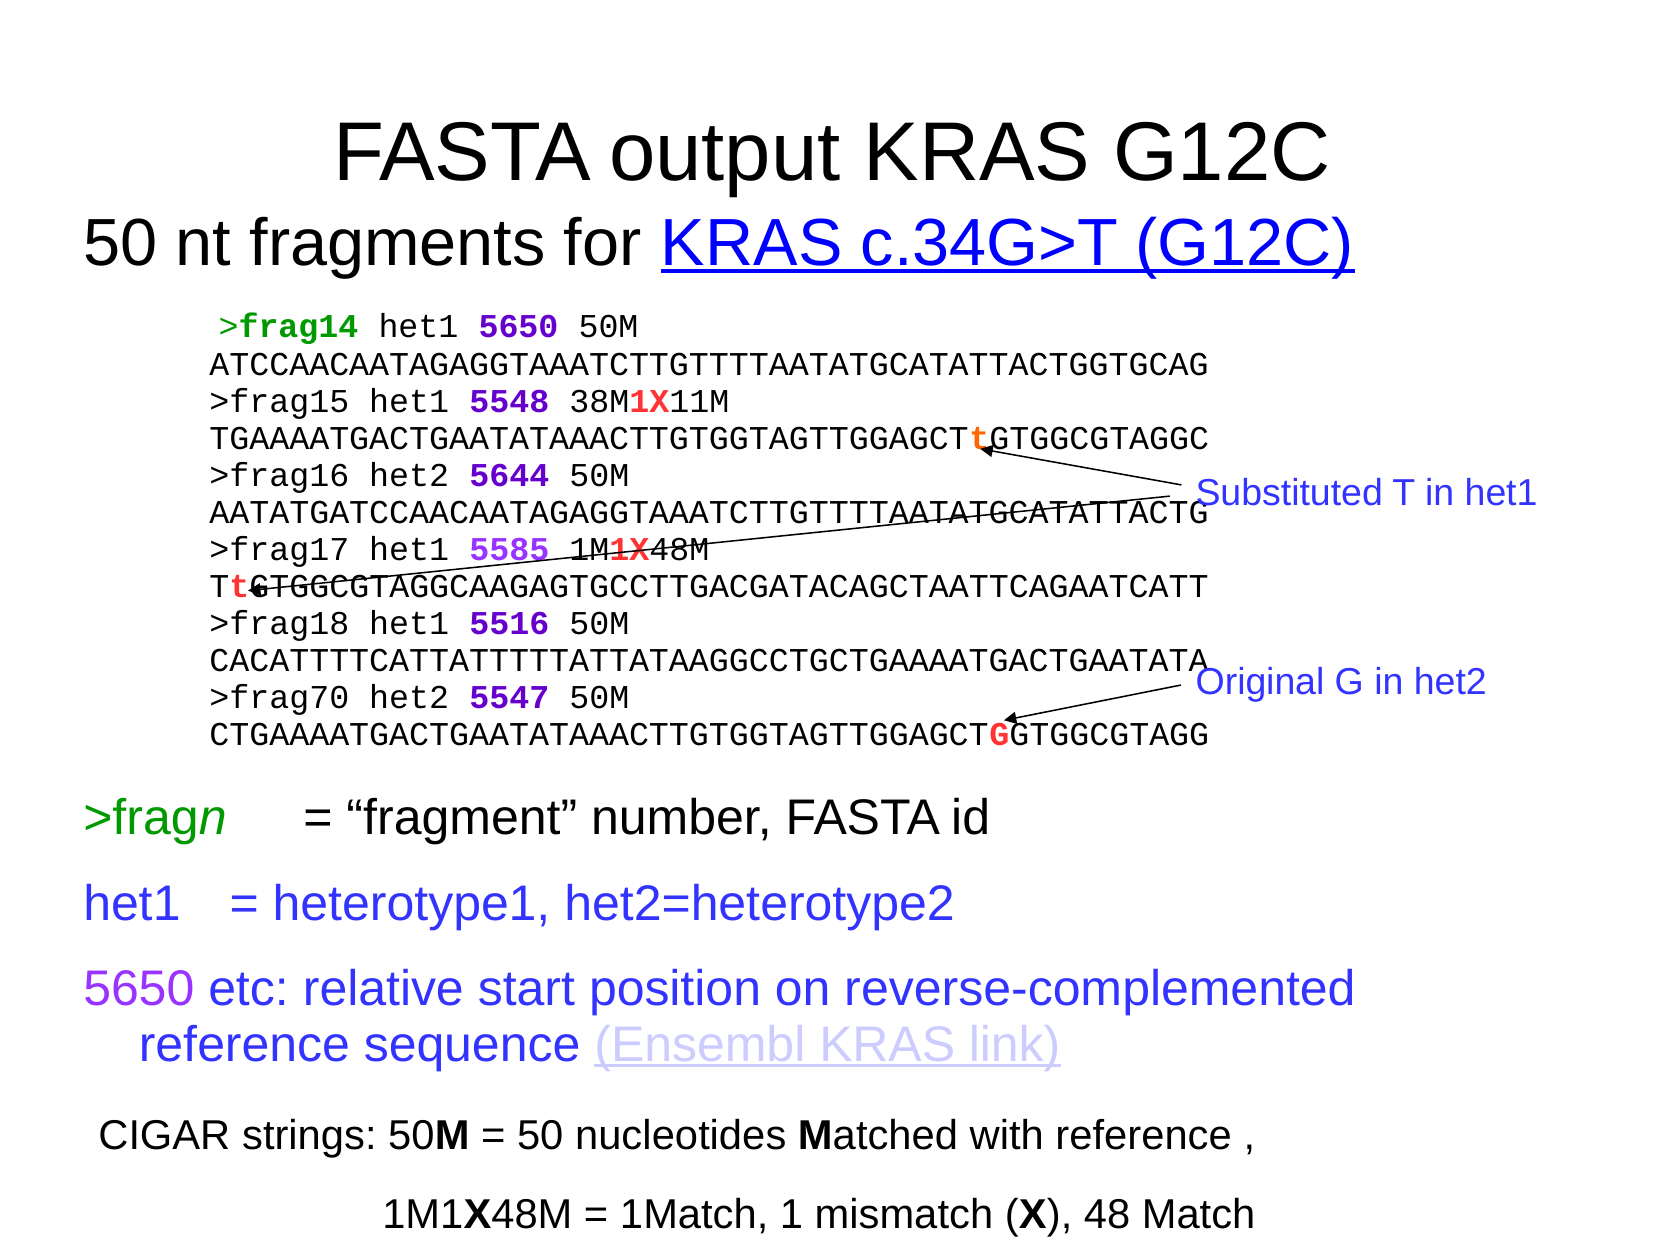

# FASTA output KRAS G12C
50 nt fragments for KRAS c.34G>T (G12C)
 >frag14 het1 5650 50M
ATCCAACAATAGAGGTAAATCTTGTTTTAATATGCATATTACTGGTGCAG
>frag15 het1 5548 38M1X11M
TGAAAATGACTGAATATAAACTTGTGGTAGTTGGAGCTtGTGGCGTAGGC
>frag16 het2 5644 50M
AATATGATCCAACAATAGAGGTAAATCTTGTTTTAATATGCATATTACTG
>frag17 het1 5585 1M1X48M
TtGTGGCGTAGGCAAGAGTGCCTTGACGATACAGCTAATTCAGAATCATT
>frag18 het1 5516 50M
CACATTTTCATTATTTTTATTATAAGGCCTGCTGAAAATGACTGAATATA
>frag70 het2 5547 50M
CTGAAAATGACTGAATATAAACTTGTGGTAGTTGGAGCTGGTGGCGTAGG
>fragn 	= “fragment” number, FASTA id
het1	= heterotype1, het2=heterotype2
5650 etc: relative start position on reverse-complemented reference sequence (Ensembl KRAS link)
 CIGAR strings: 50M = 50 nucleotides Matched with reference ,
 1M1X48M = 1Match, 1 mismatch (X), 48 Match
Substituted T in het1
Original G in het2